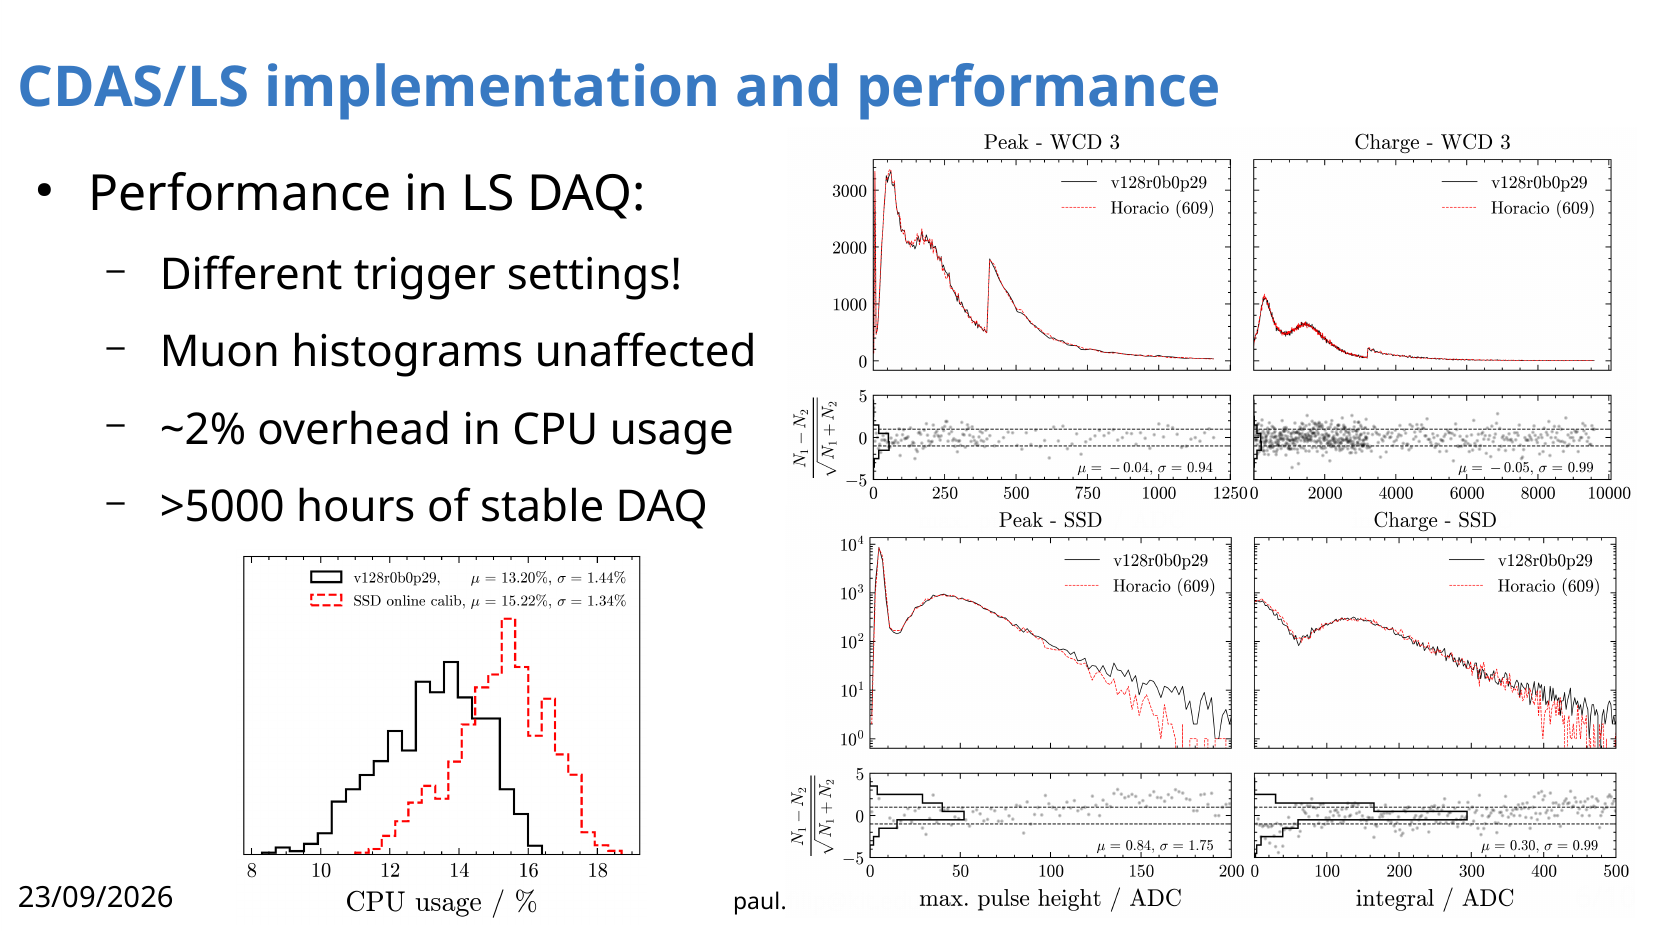

# CDAS/LS implementation and performance
Performance in LS DAQ:
Different trigger settings!
Muon histograms unaffected
~2% overhead in CPU usage
>5000 hours of stable DAQ
paul.filip@kit.edu
6